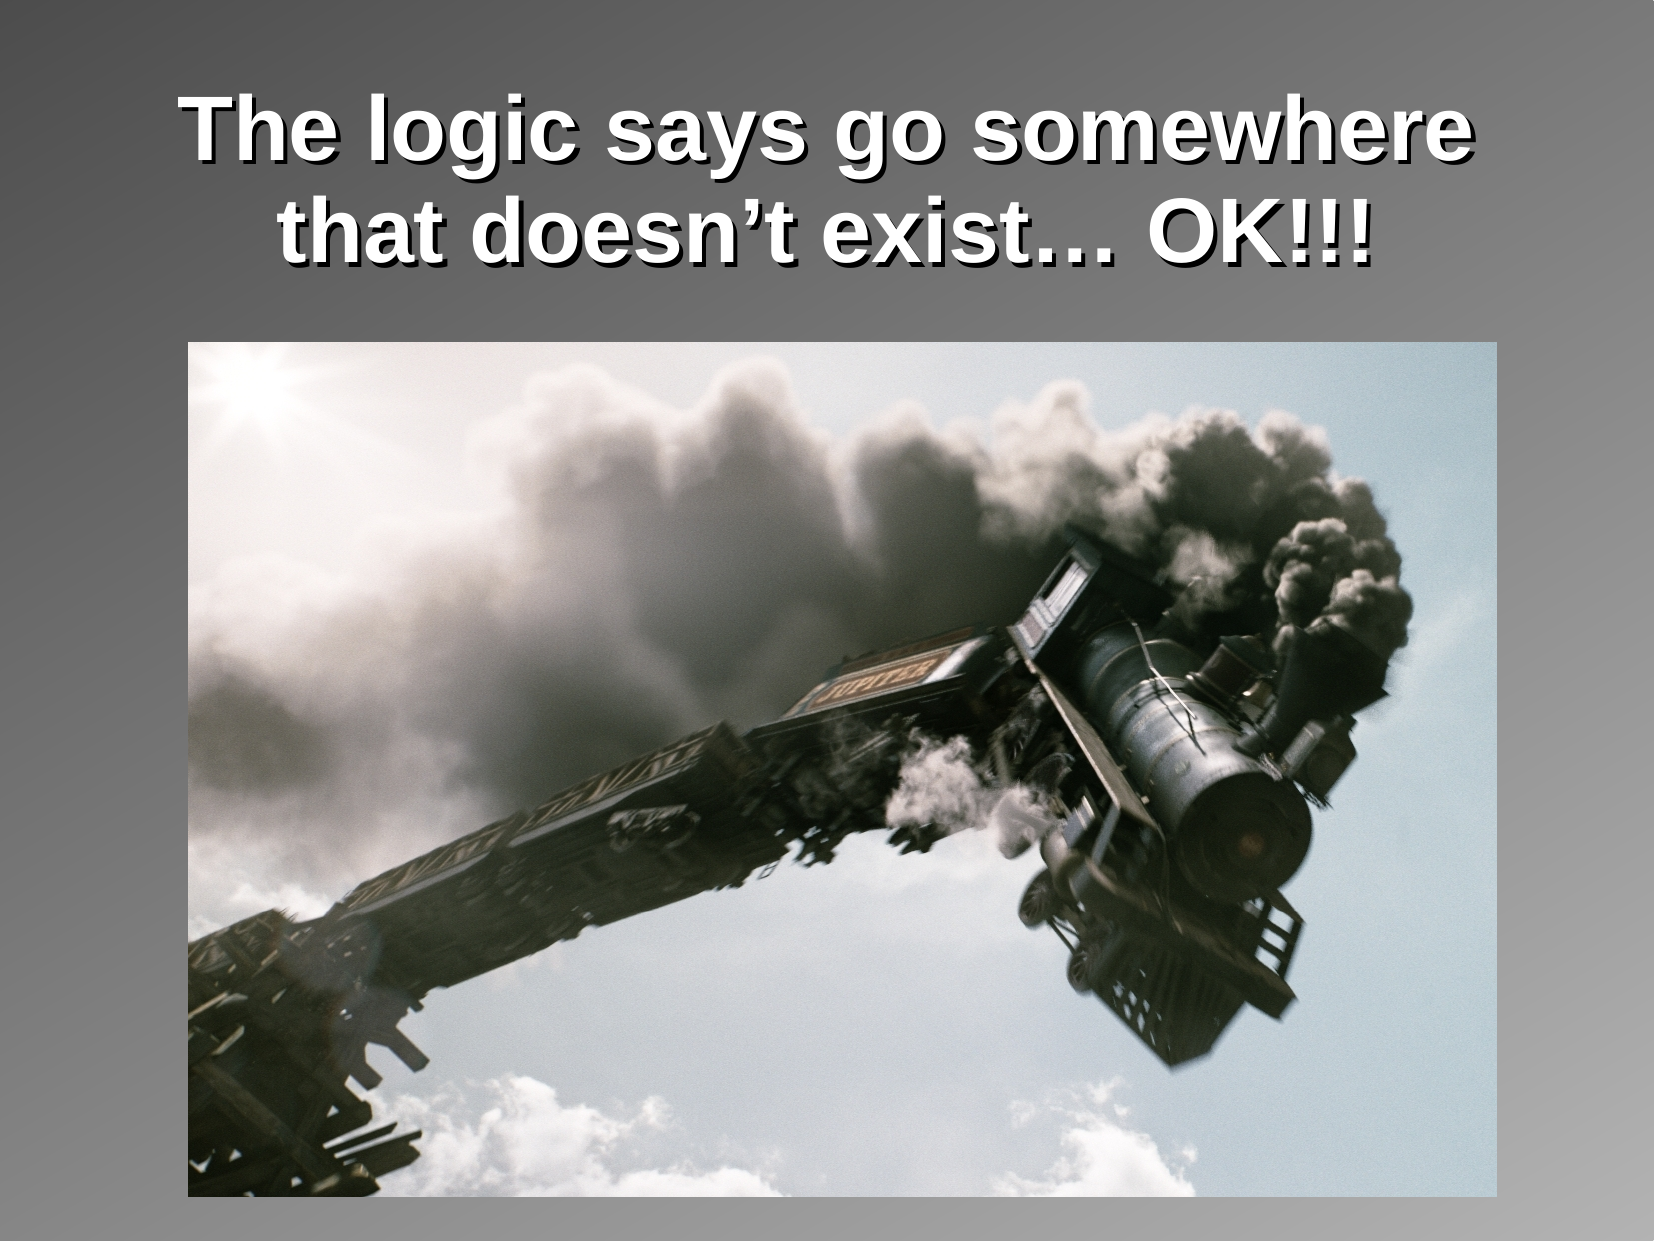

# The logic says go somewhere that doesn’t exist… OK!!!